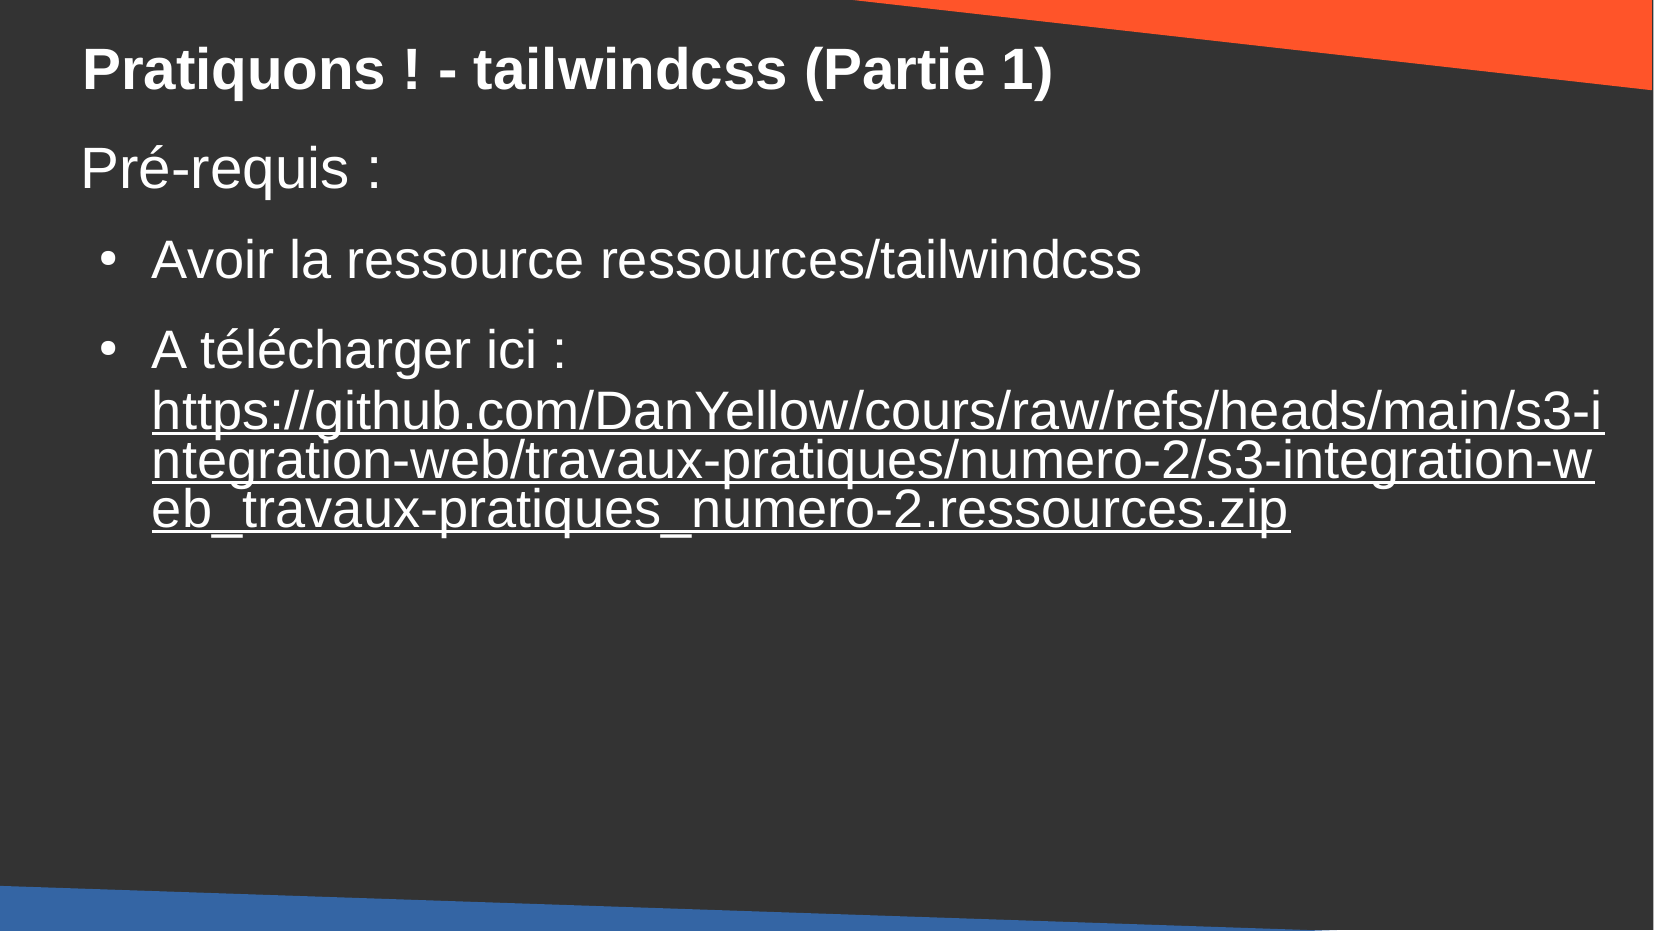

# Pratiquons ! - tailwindcss (Partie 1)
Pré-requis :
Avoir la ressource ressources/tailwindcss
A télécharger ici : https://github.com/DanYellow/cours/raw/refs/heads/main/s3-integration-web/travaux-pratiques/numero-2/s3-integration-web_travaux-pratiques_numero-2.ressources.zip